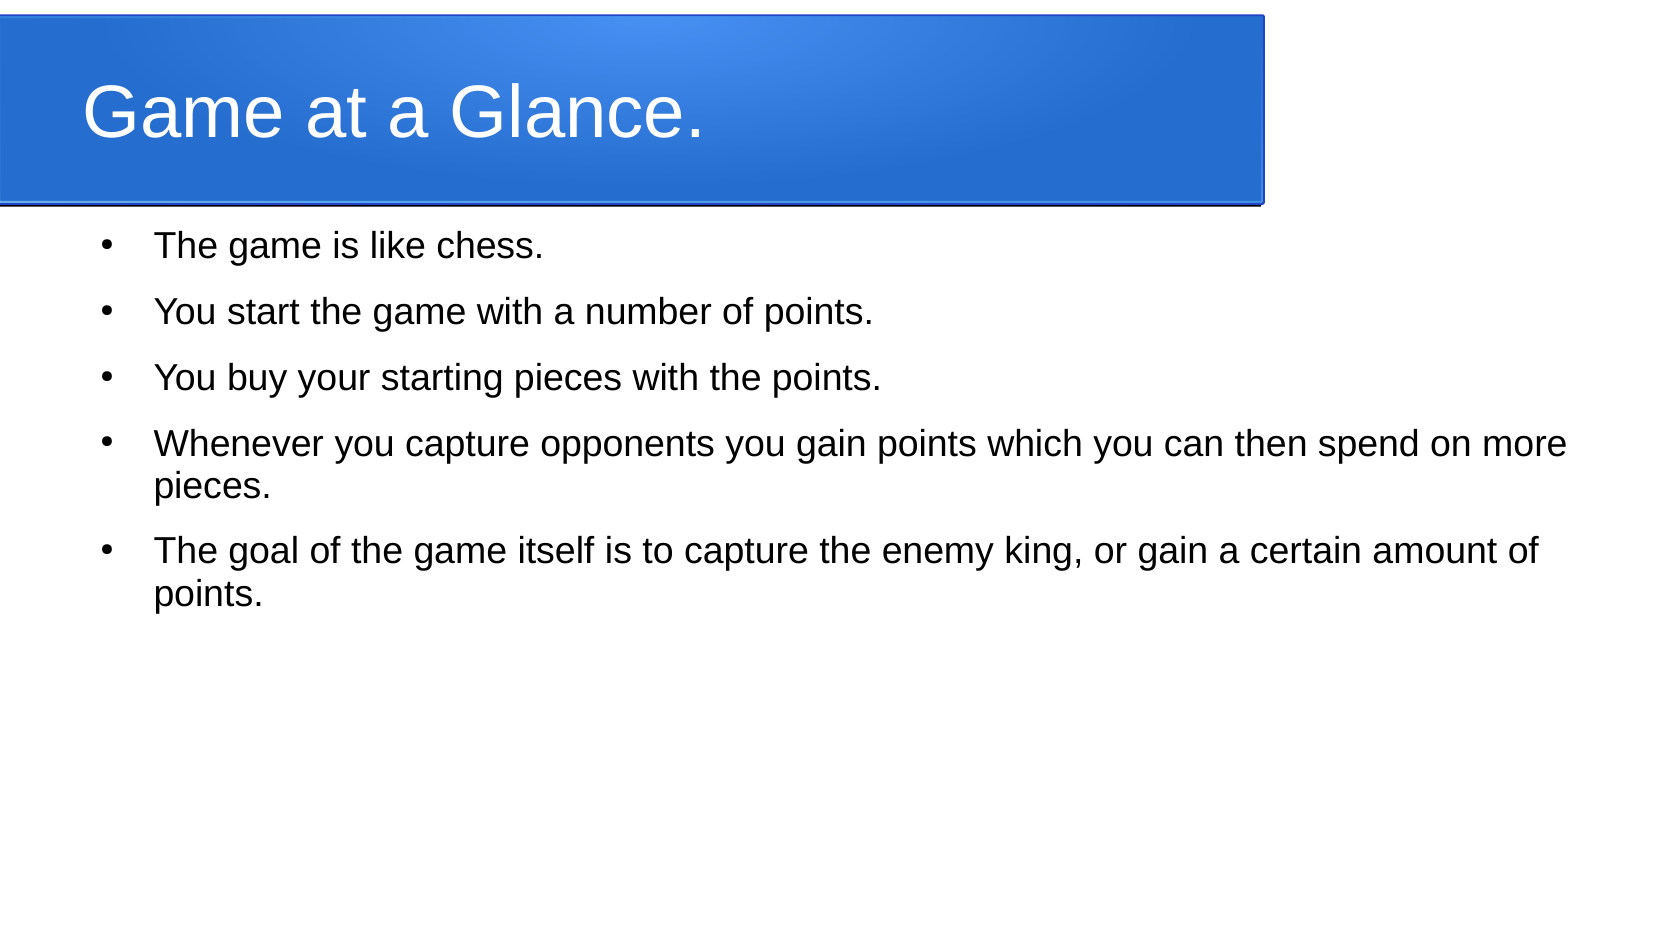

# Game at a Glance.
The game is like chess.
You start the game with a number of points.
You buy your starting pieces with the points.
Whenever you capture opponents you gain points which you can then spend on more pieces.
The goal of the game itself is to capture the enemy king, or gain a certain amount of points.